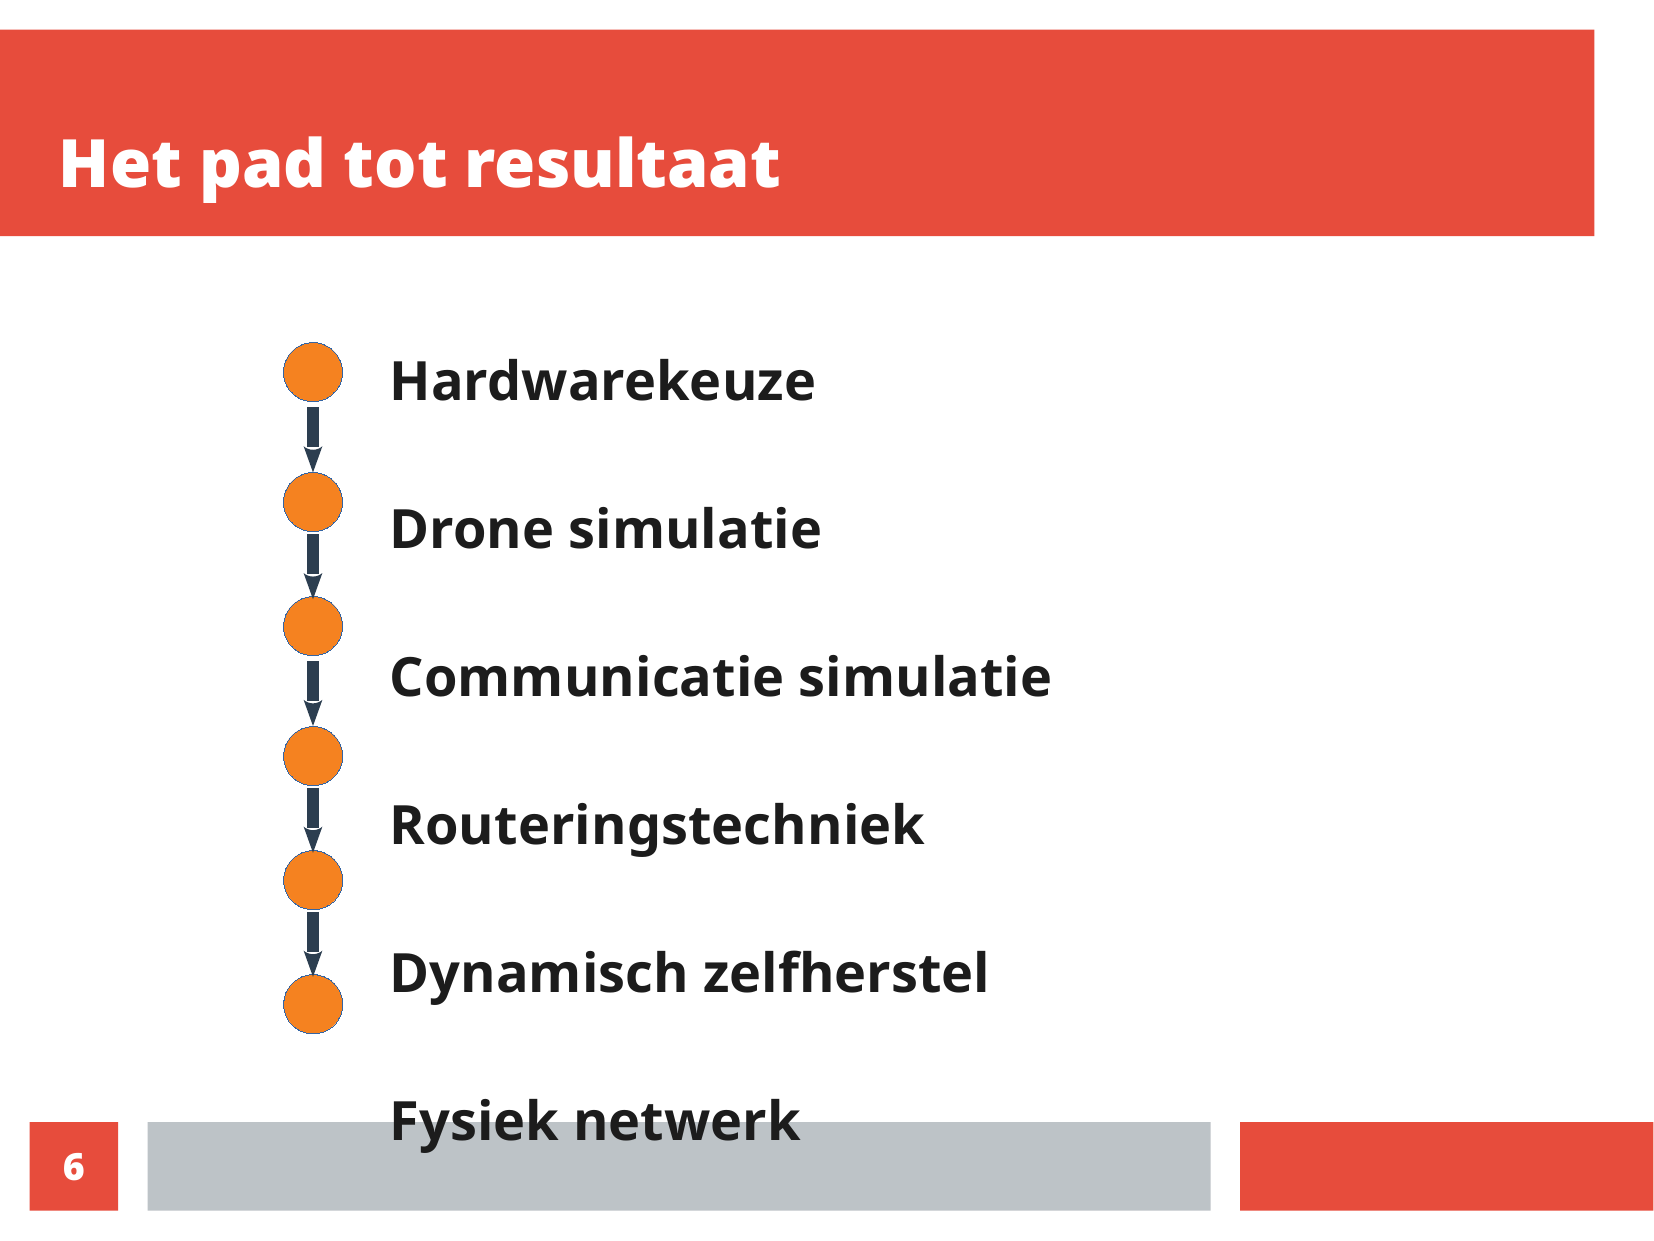

# Het pad tot resultaat
Hardwarekeuze
Drone simulatie
Communicatie simulatie
Routeringstechniek
Dynamisch zelfherstel
Fysiek netwerk
6